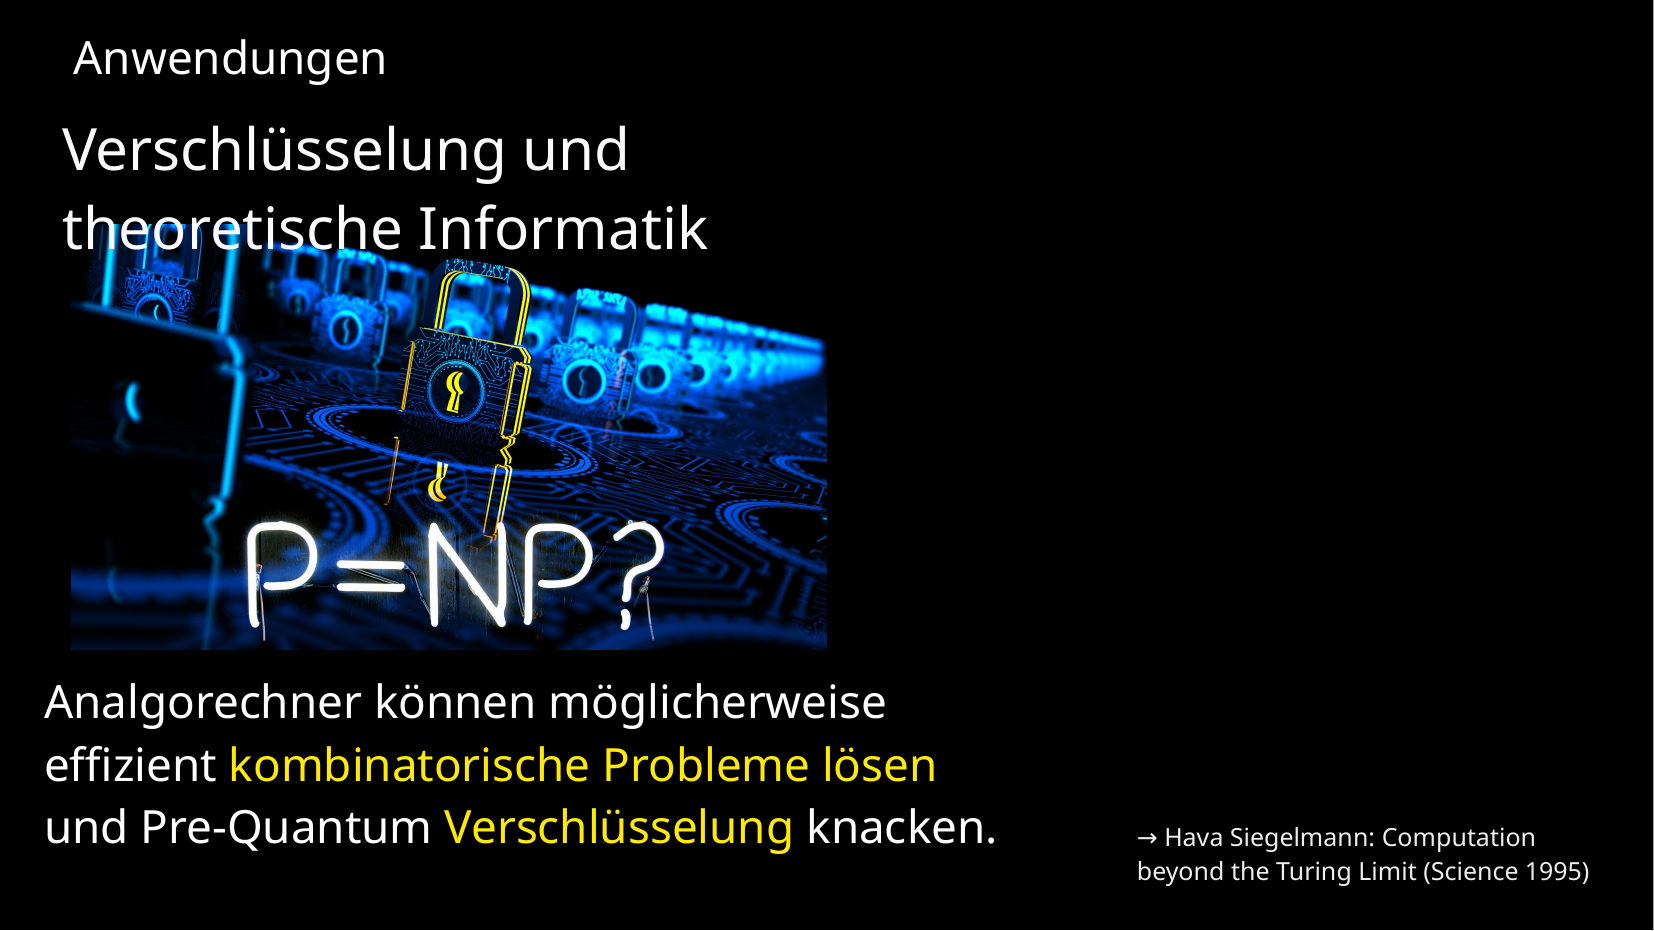

Anwendungen
Verschlüsselung und theoretische Informatik
Analgorechner können möglicherweise effizient kombinatorische Probleme lösen und Pre-Quantum Verschlüsselung knacken.
→ Hava Siegelmann: Computation beyond the Turing Limit (Science 1995)